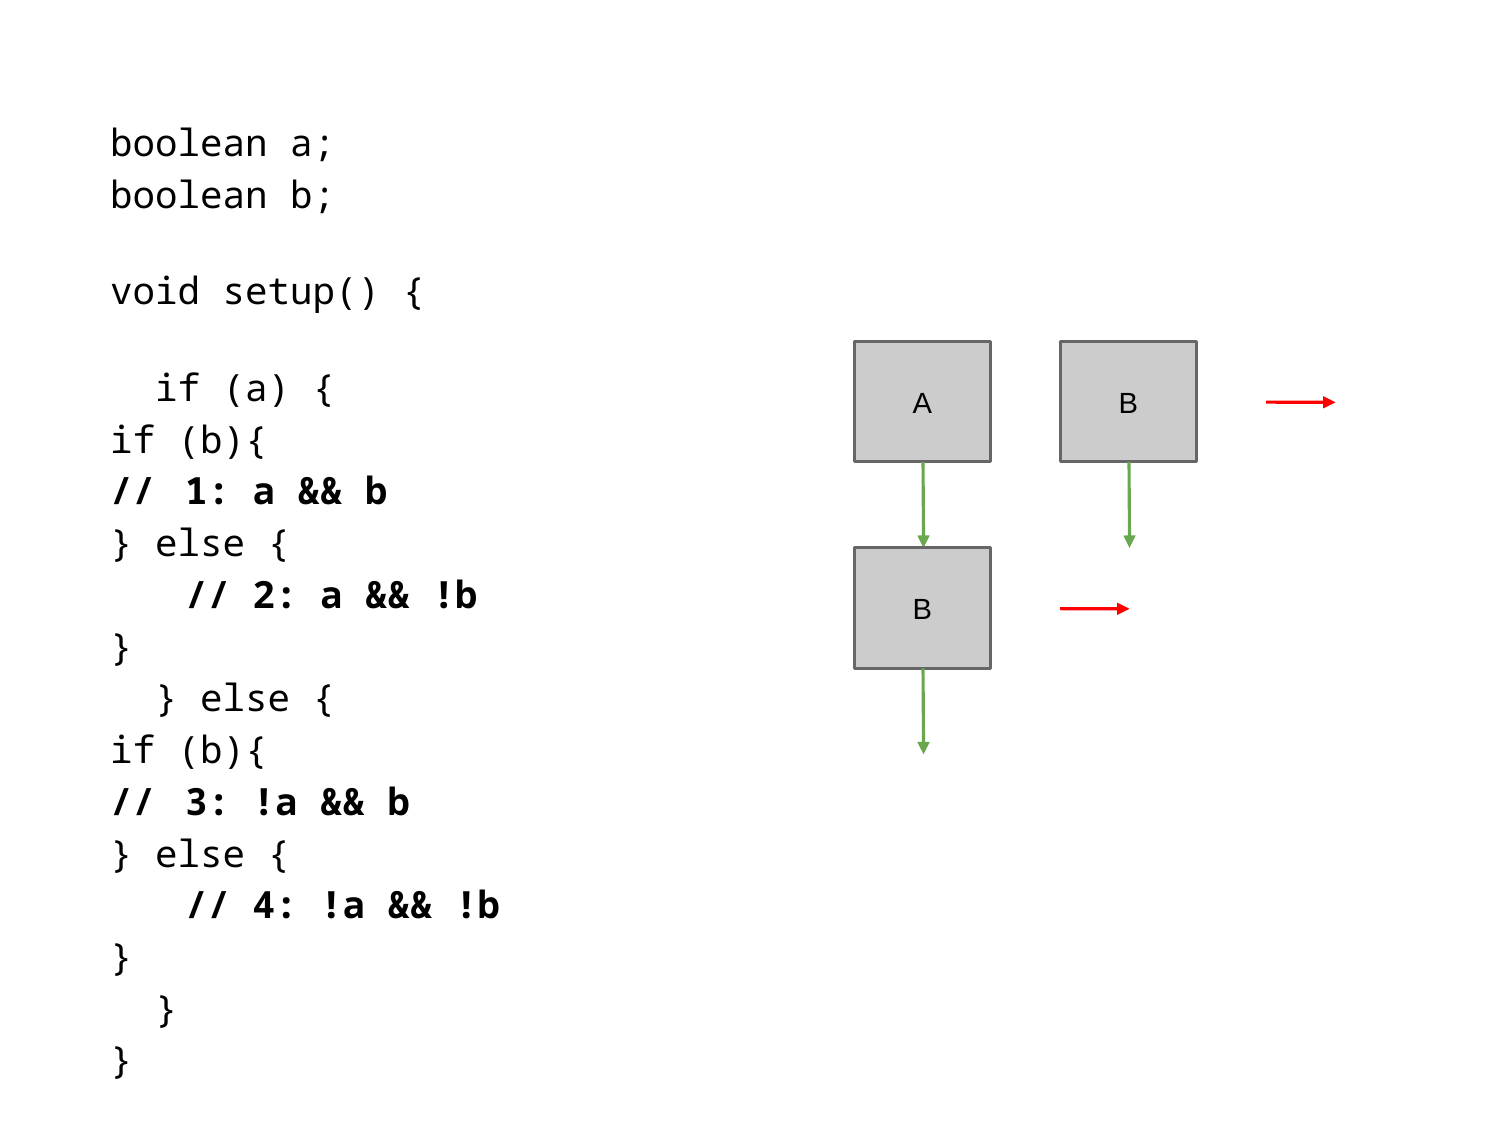

boolean a;
boolean b;
void setup() {
 if (a) {
if (b){
//	1: a && b
} else {
	// 2: a && !b
}
 } else {
if (b){
//	3: !a && b
} else {
	// 4: !a && !b
}
 }
}
A
B
B